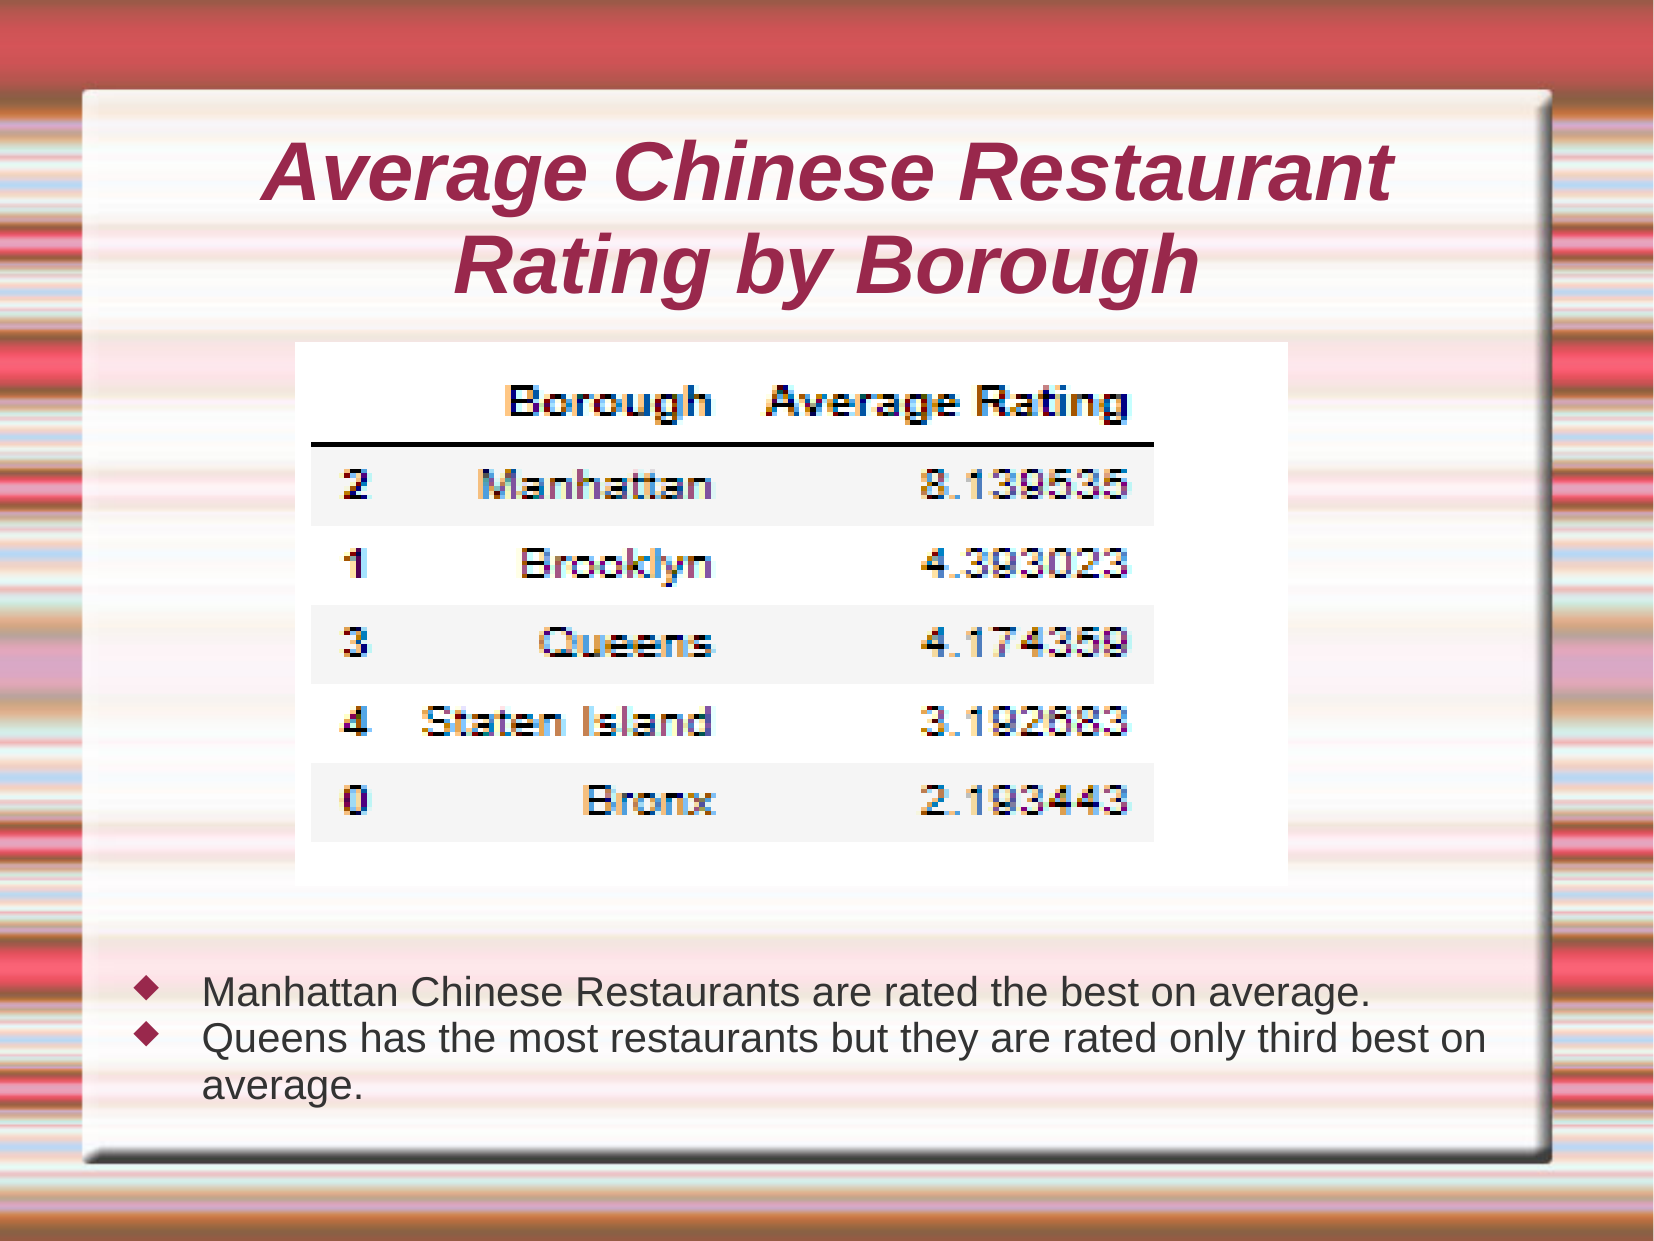

# Average Chinese Restaurant Rating by Borough
Manhattan Chinese Restaurants are rated the best on average.
Queens has the most restaurants but they are rated only third best on average.